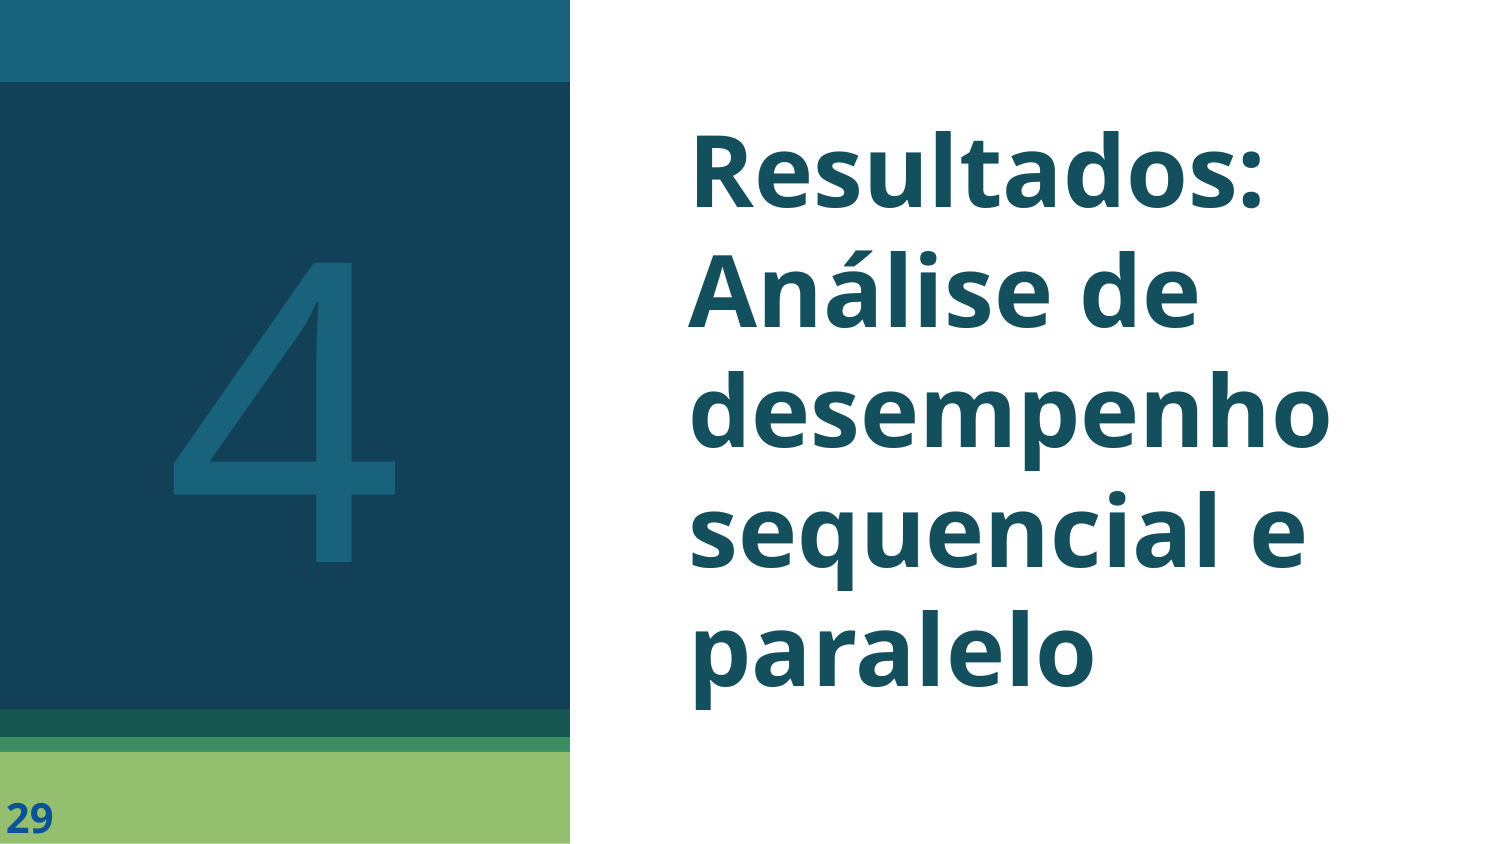

4
# Resultados: Análise de desempenho sequencial e paralelo